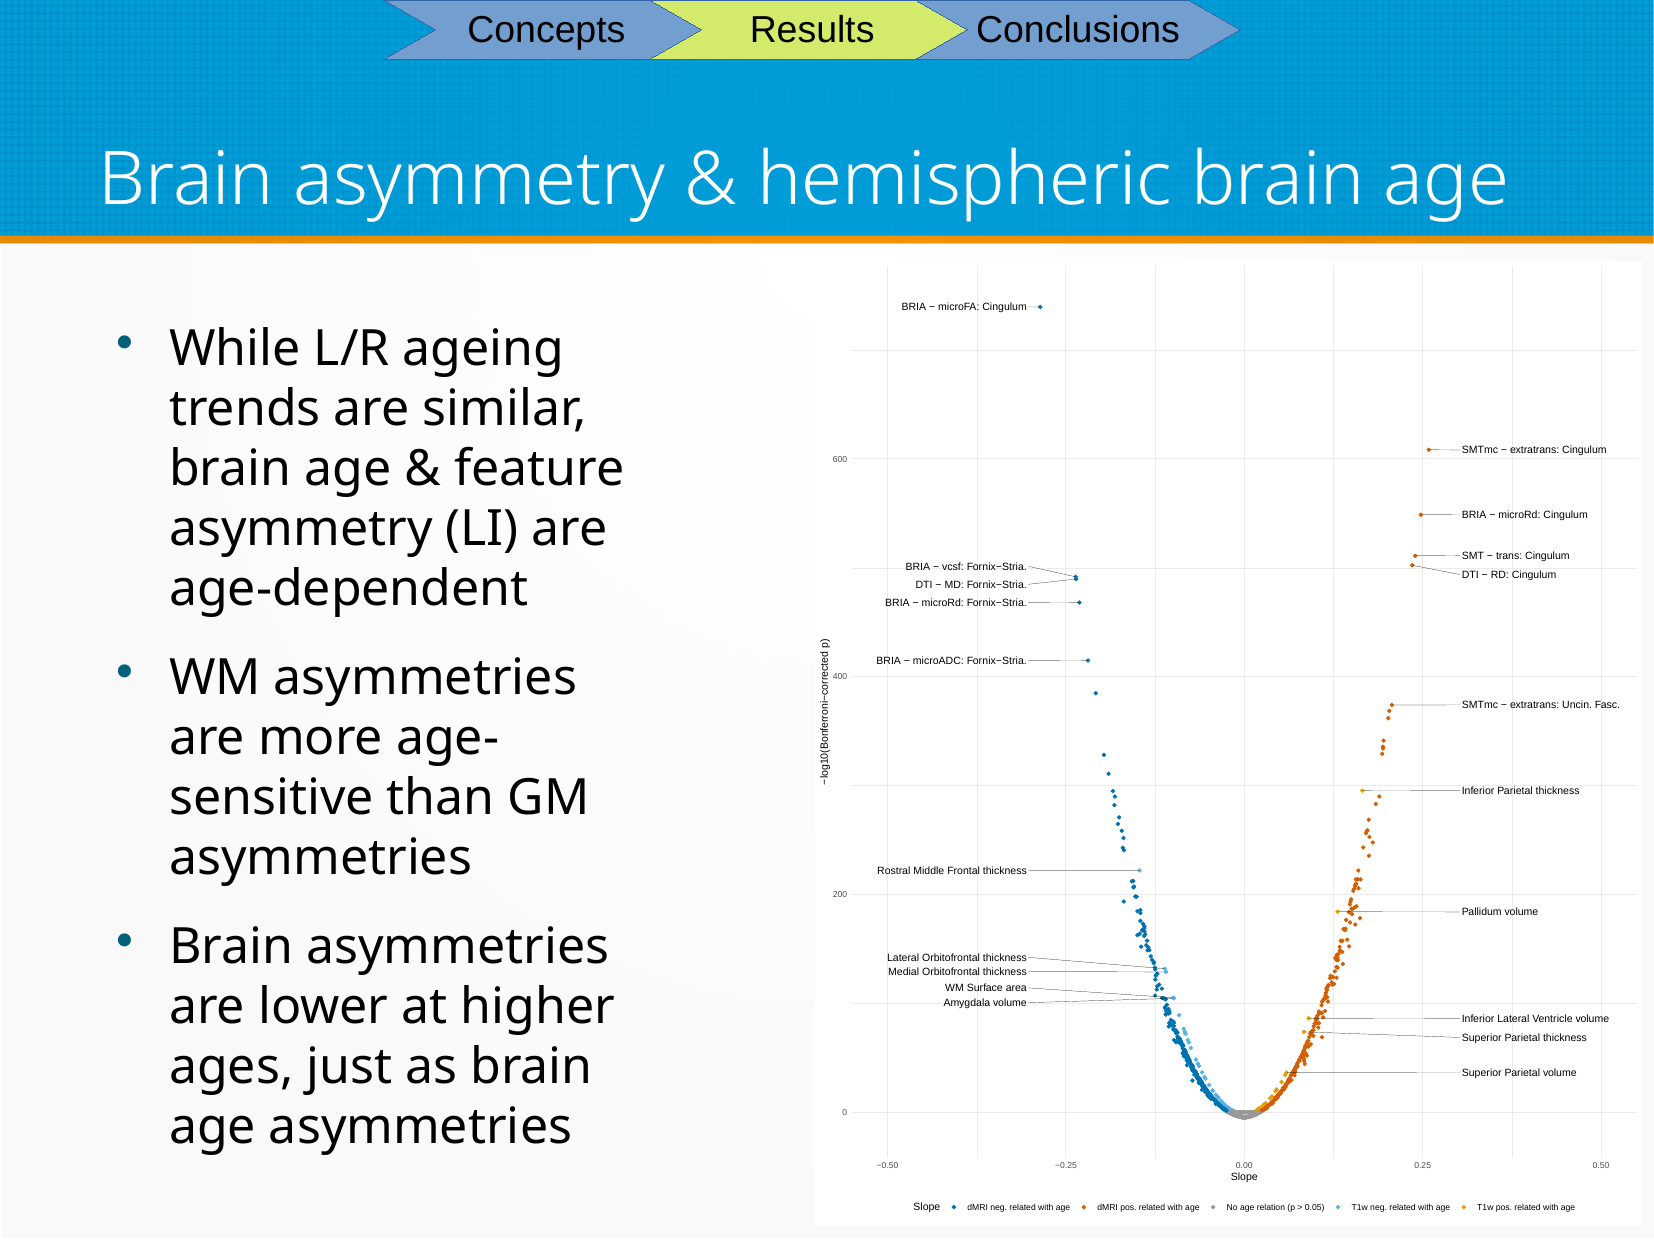

Concepts
Results
Conclusions
Brain asymmetry & hemispheric brain age
# While L/R ageing trends are similar, brain age & feature asymmetry (LI) are age-dependent
WM asymmetries are more age-sensitive than GM asymmetries
Brain asymmetries are lower at higher ages, just as brain age asymmetries